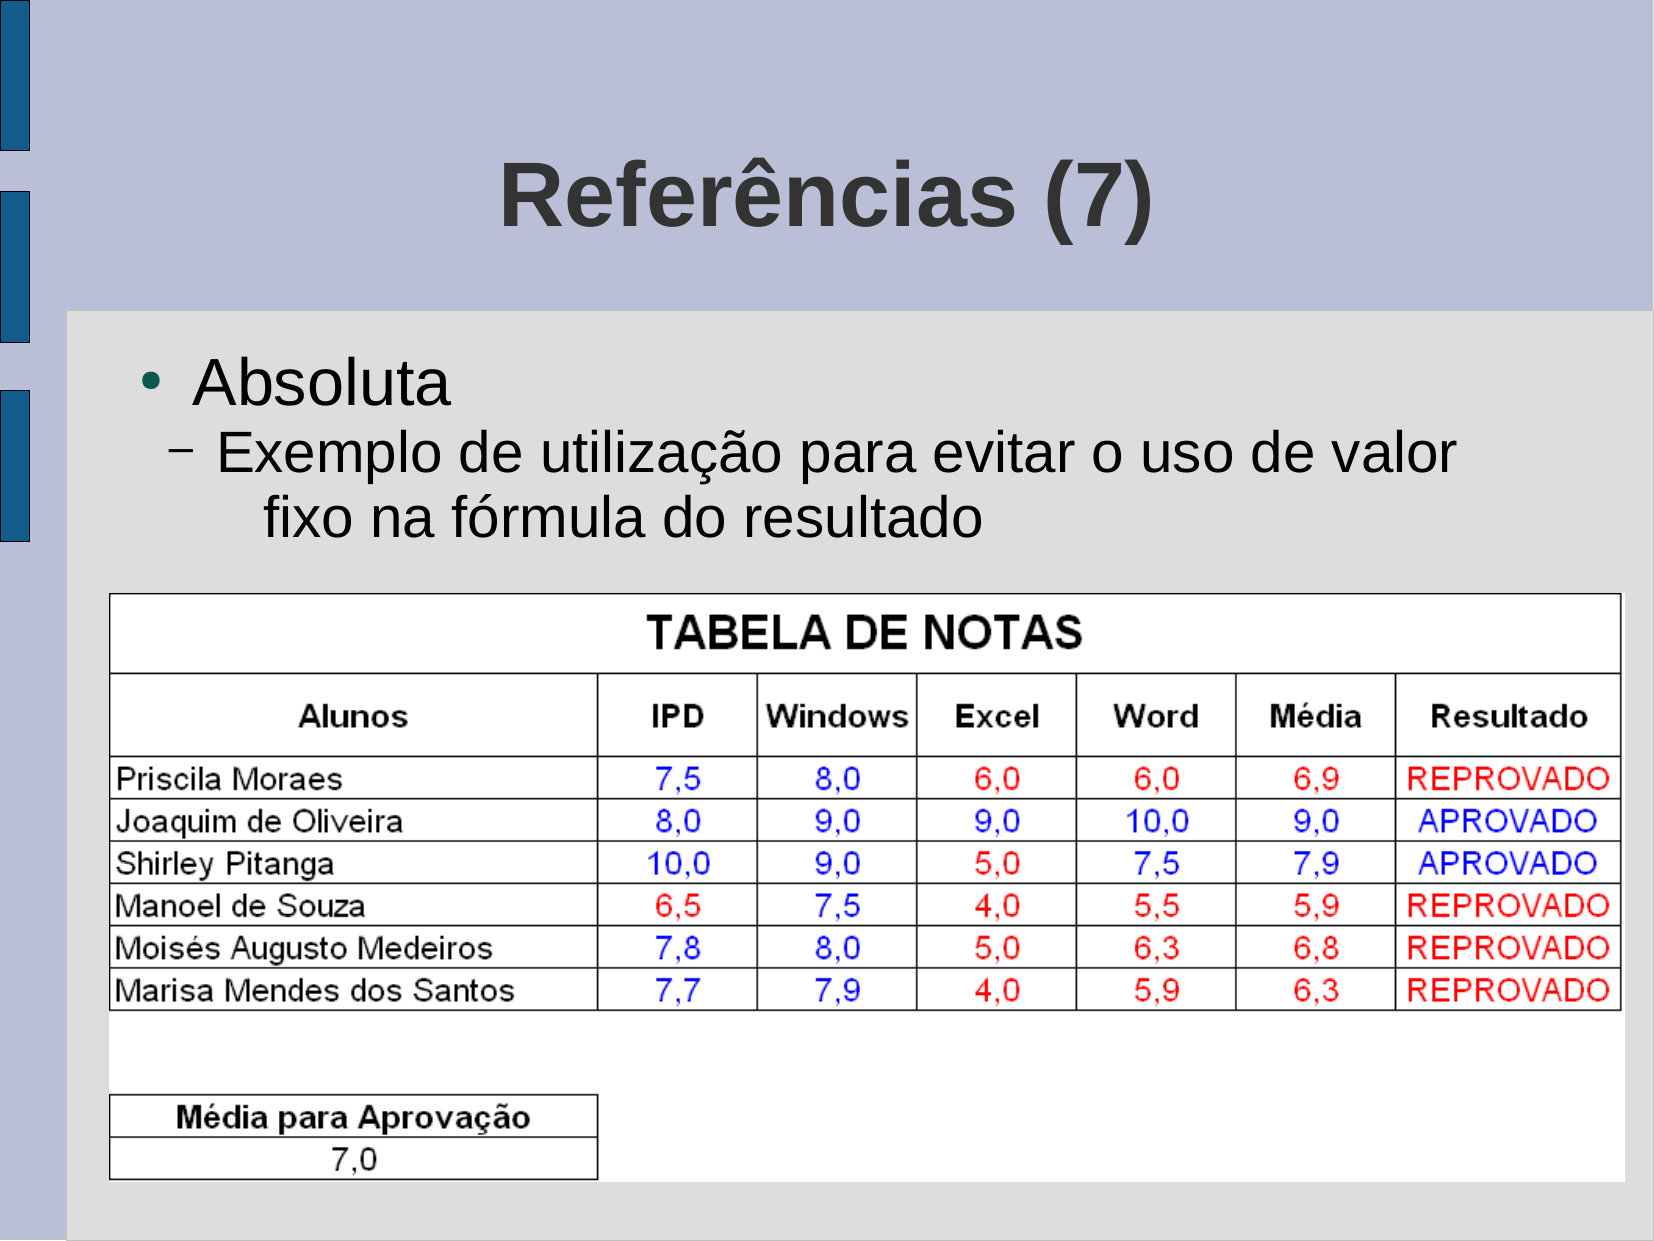

# Referências (7)
Absoluta
Exemplo de utilização para evitar o uso de valor fixo na fórmula do resultado